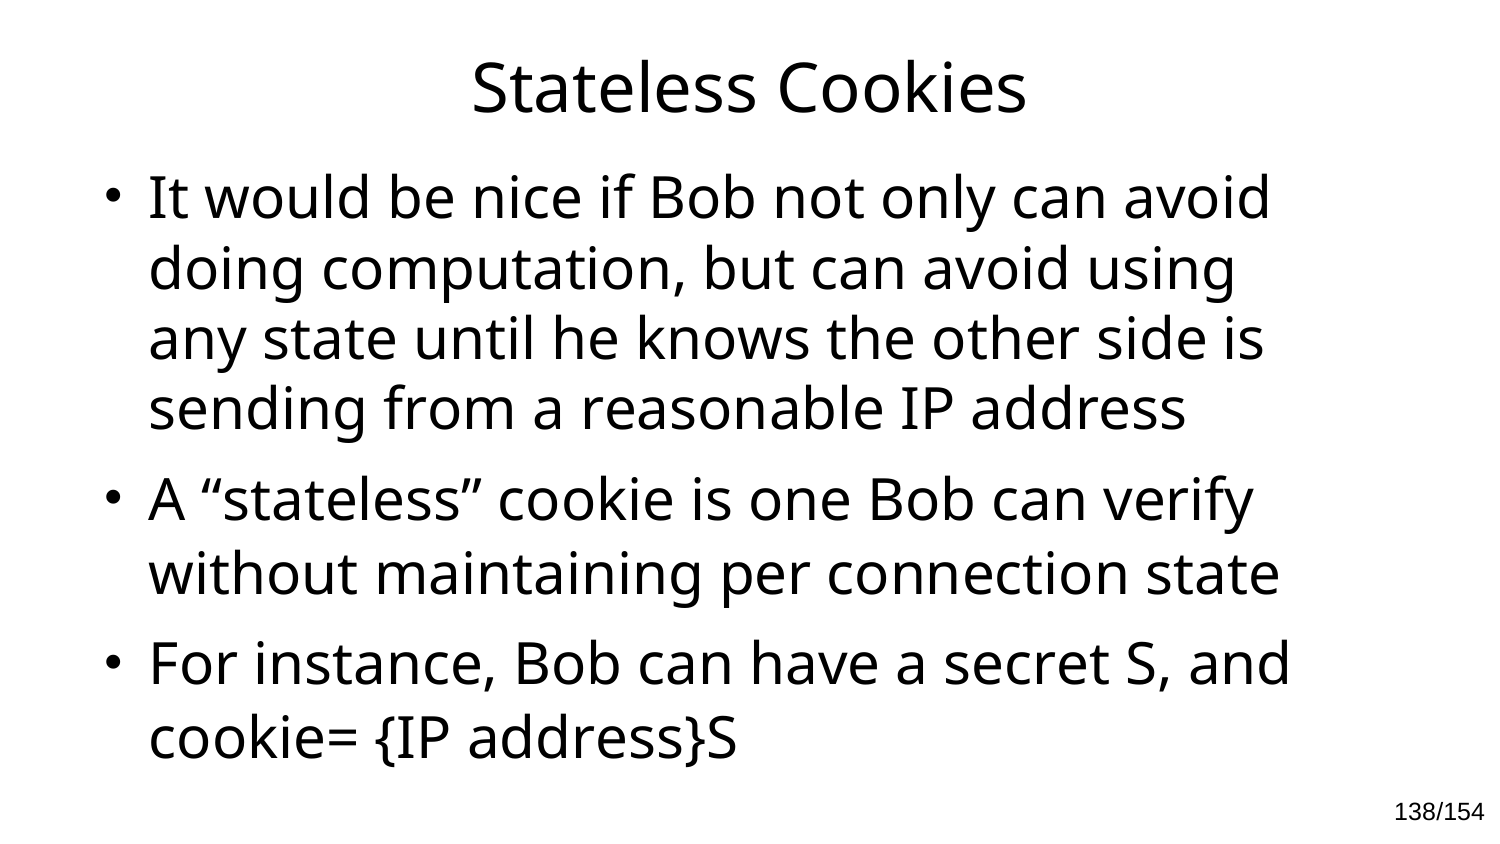

# Stateless Cookies
It would be nice if Bob not only can avoid doing computation, but can avoid using any state until he knows the other side is sending from a reasonable IP address
A “stateless” cookie is one Bob can verify without maintaining per connection state
For instance, Bob can have a secret S, and cookie= {IP address}S